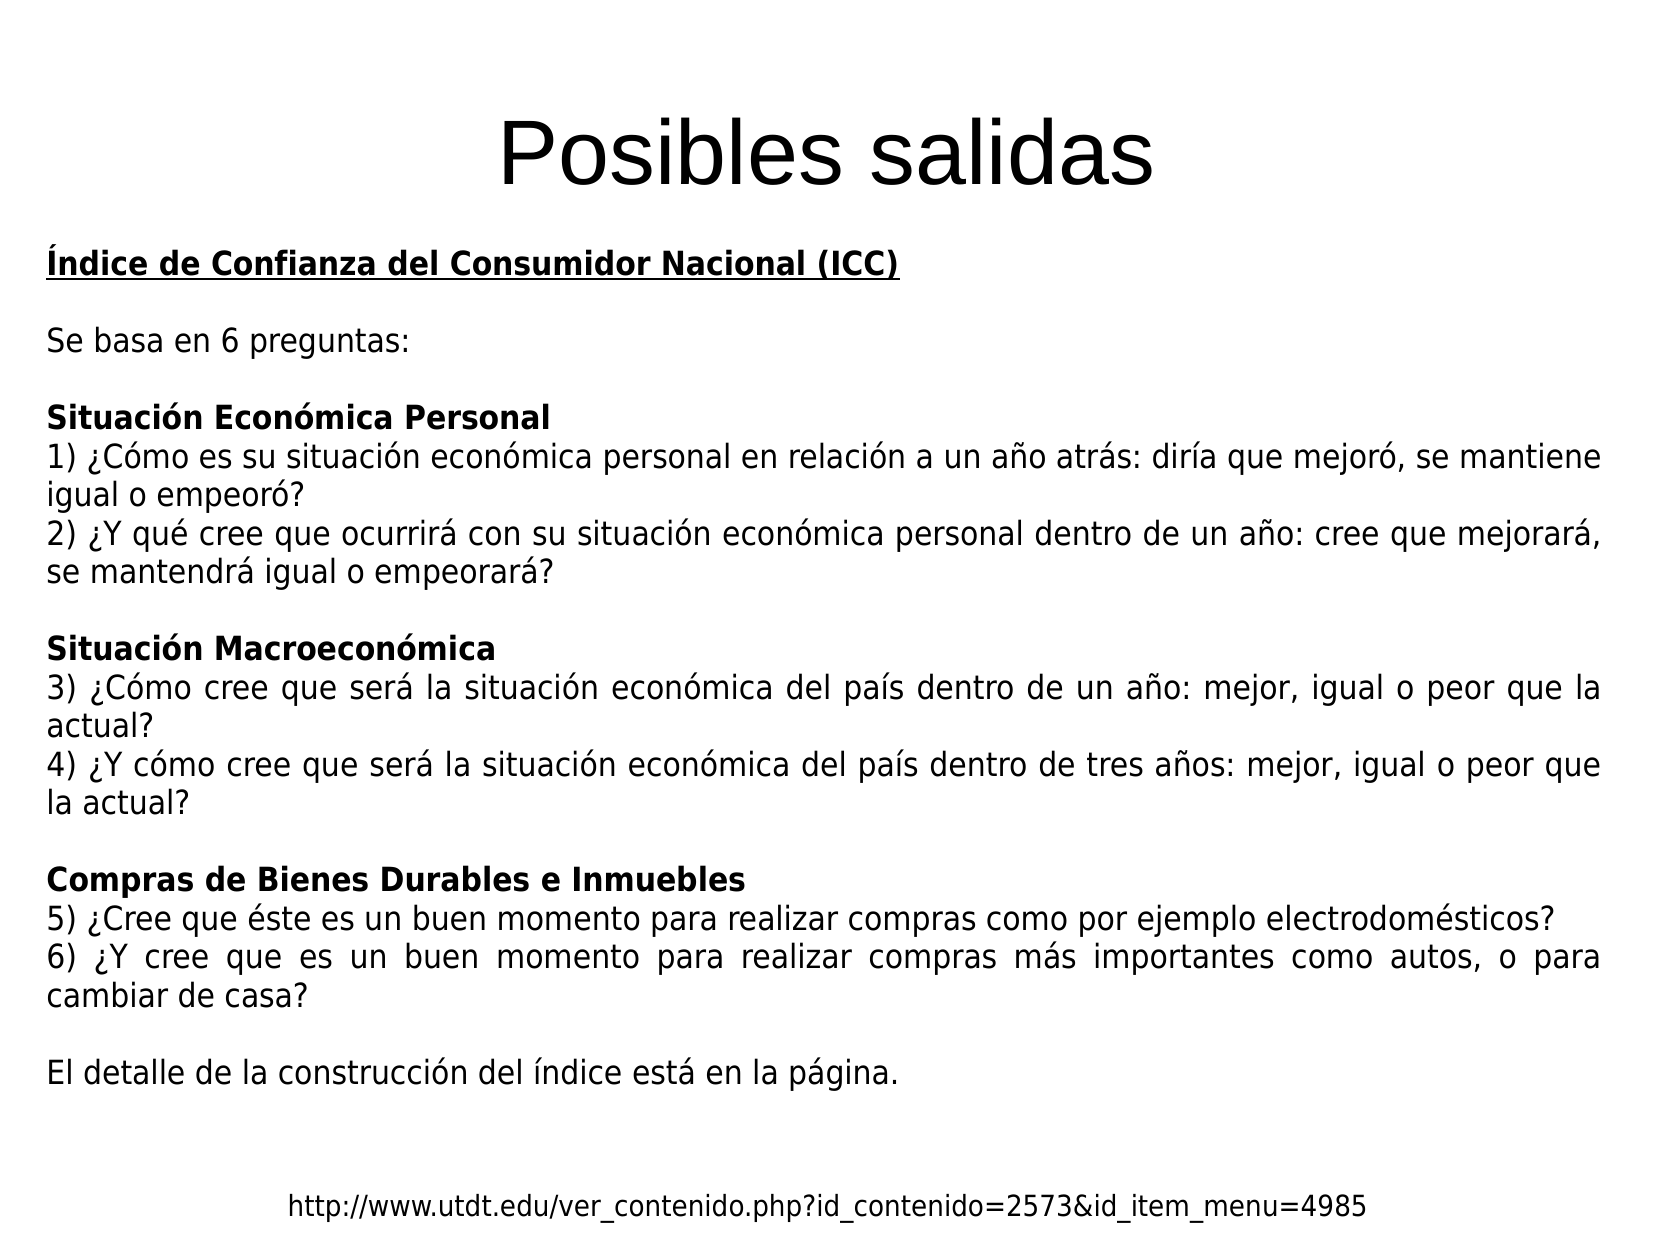

# Posibles salidas
Índice de Confianza del Consumidor Nacional (ICC)
Se basa en 6 preguntas:
Situación Económica Personal
1) ¿Cómo es su situación económica personal en relación a un año atrás: diría que mejoró, se mantiene igual o empeoró?
2) ¿Y qué cree que ocurrirá con su situación económica personal dentro de un año: cree que mejorará, se mantendrá igual o empeorará?
Situación Macroeconómica
3) ¿Cómo cree que será la situación económica del país dentro de un año: mejor, igual o peor que la actual?
4) ¿Y cómo cree que será la situación económica del país dentro de tres años: mejor, igual o peor que la actual?
Compras de Bienes Durables e Inmuebles
5) ¿Cree que éste es un buen momento para realizar compras como por ejemplo electrodomésticos?
6) ¿Y cree que es un buen momento para realizar compras más importantes como autos, o para cambiar de casa?
El detalle de la construcción del índice está en la página.
http://www.utdt.edu/ver_contenido.php?id_contenido=2573&id_item_menu=4985